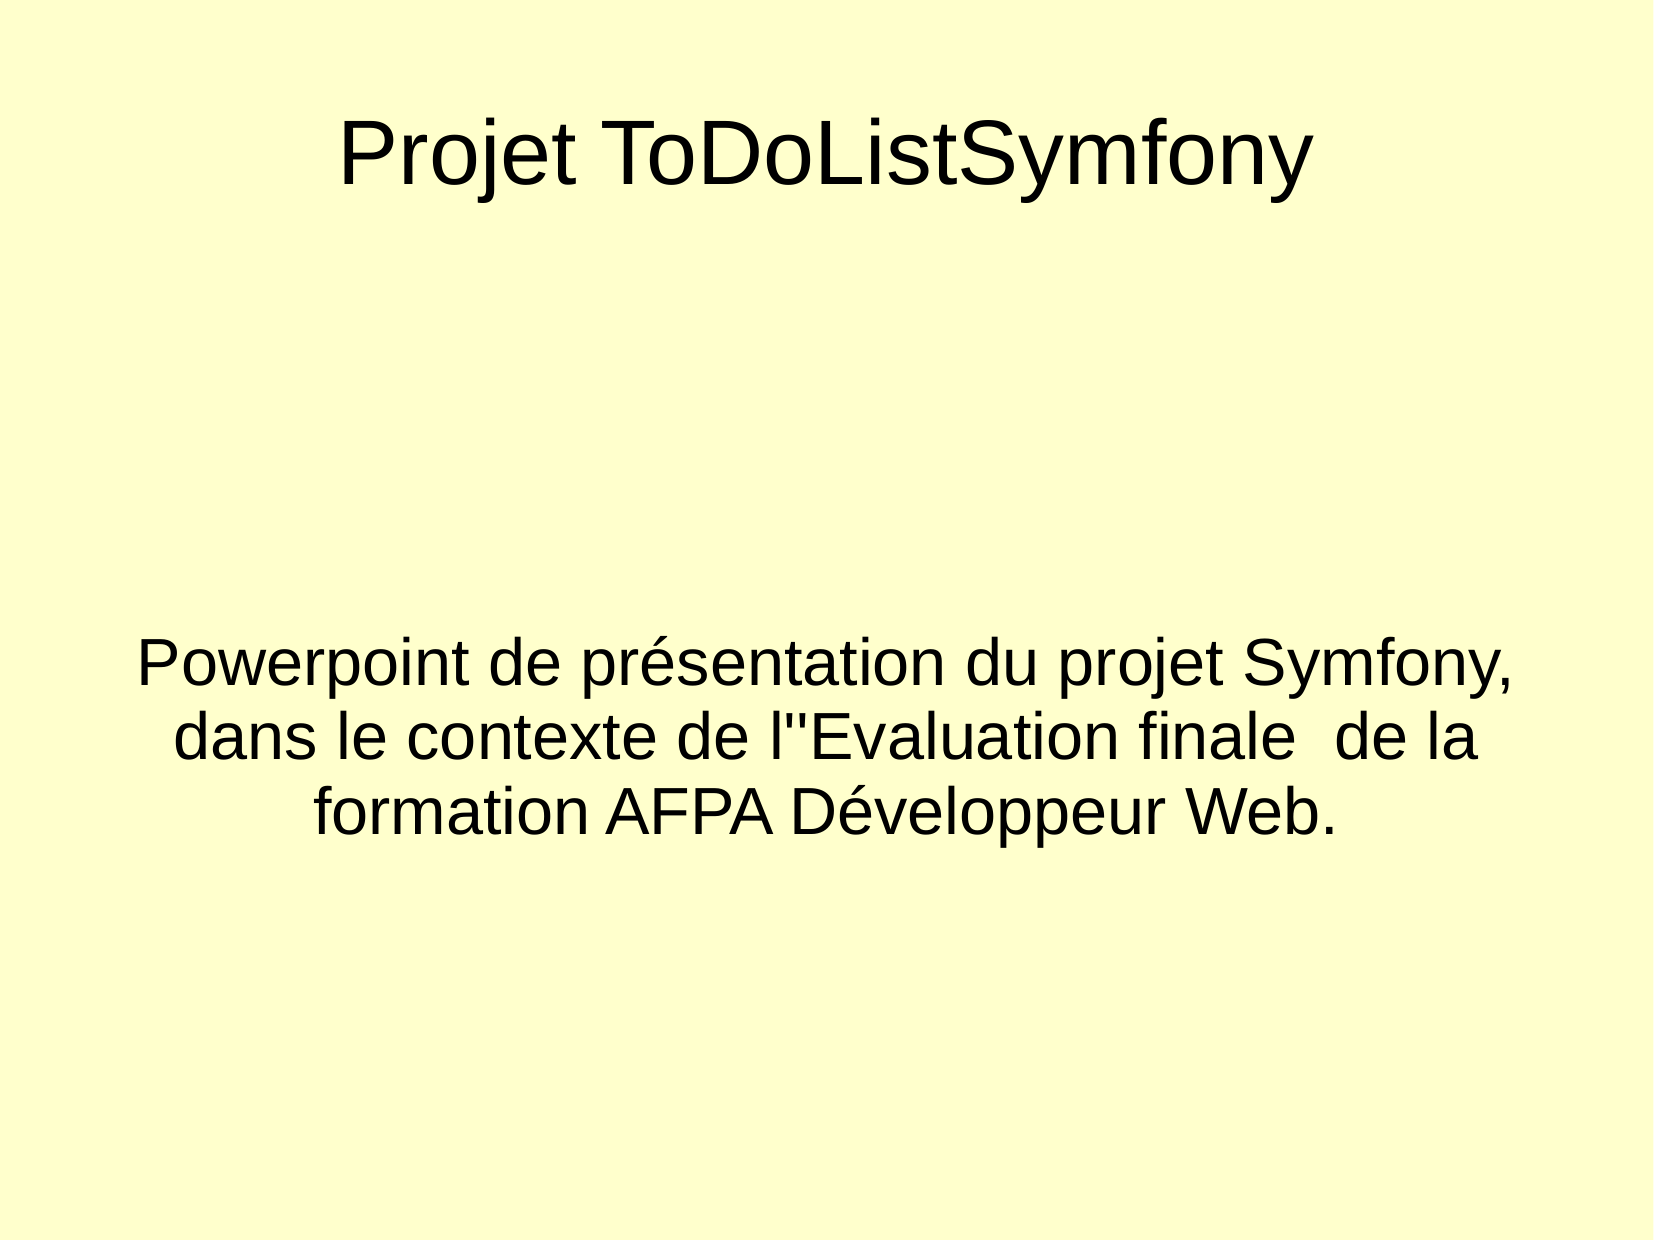

# Projet ToDoListSymfony
Powerpoint de présentation du projet Symfony, dans le contexte de l''Evaluation finale de la formation AFPA Développeur Web.